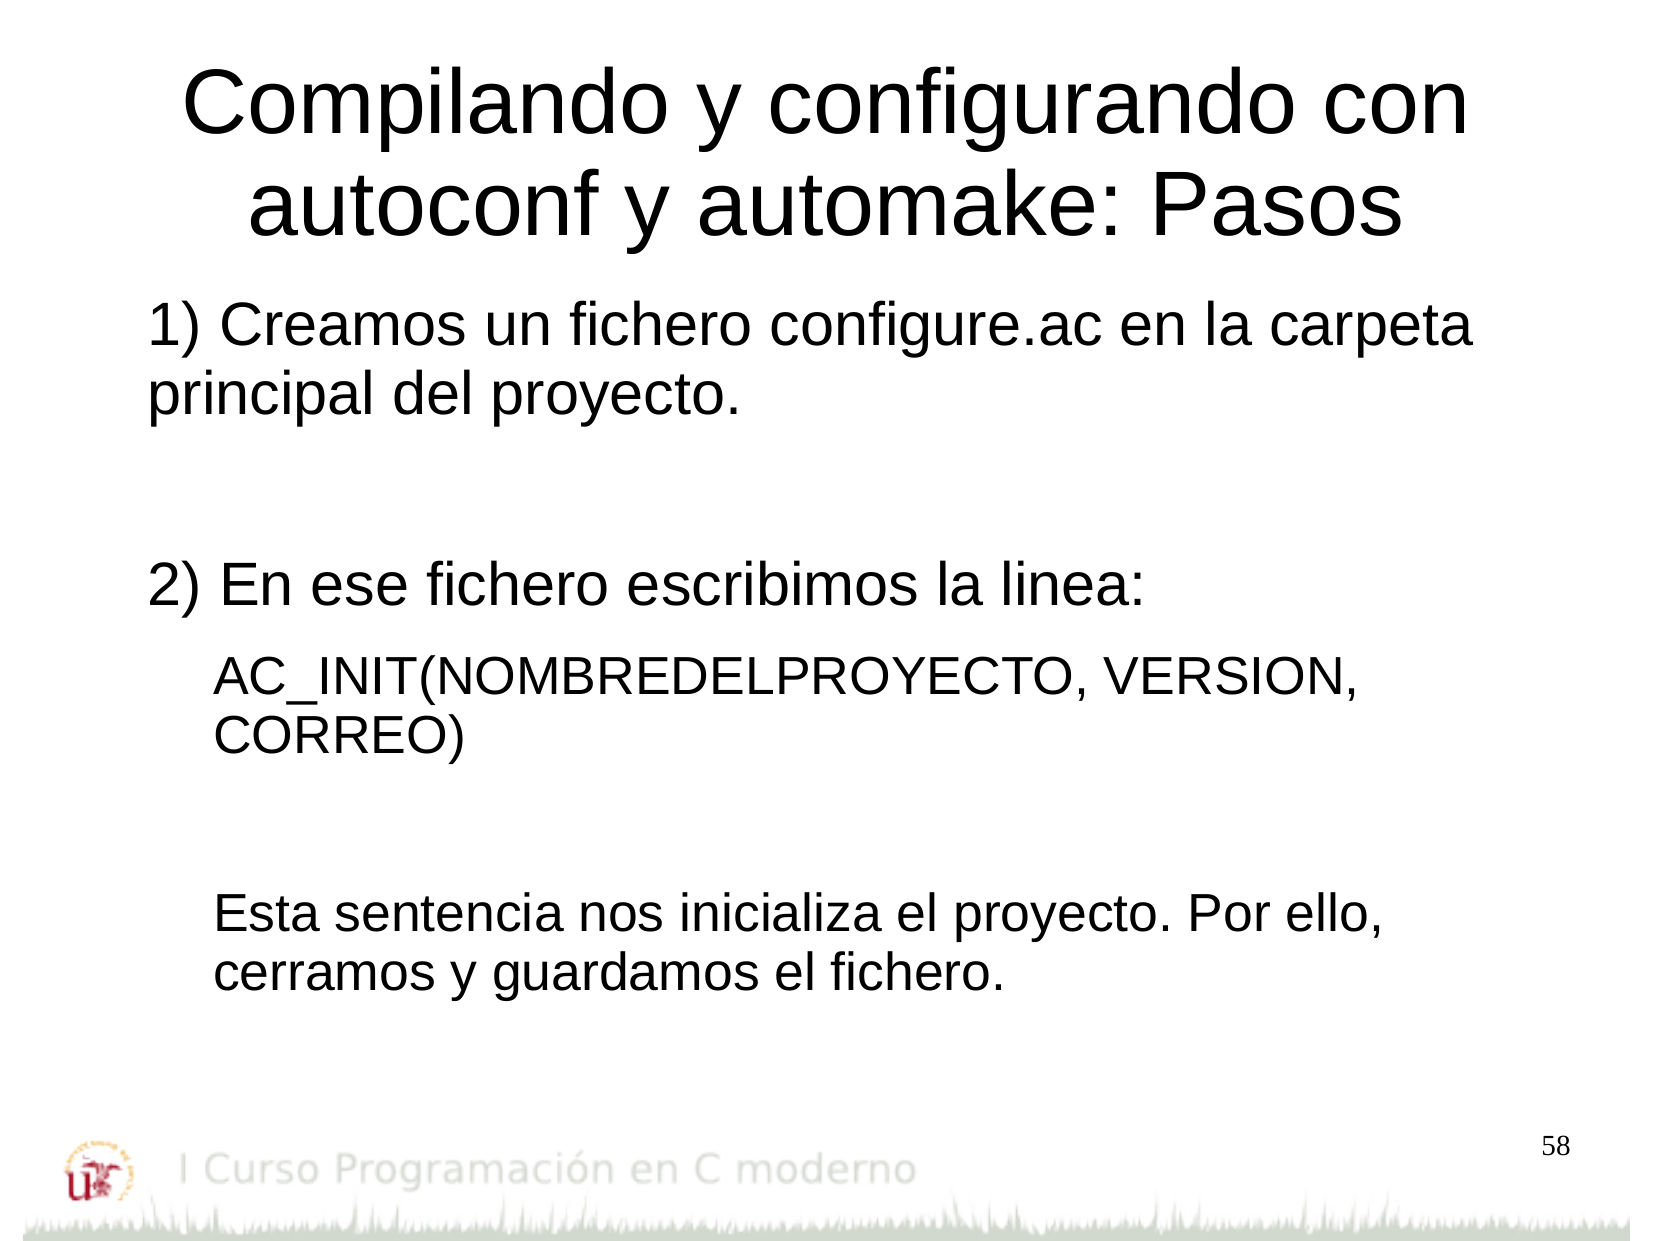

# Compilando y configurando con autoconf y automake: Pasos
1) Creamos un fichero configure.ac en la carpeta principal del proyecto.
2) En ese fichero escribimos la linea:
AC_INIT(NOMBREDELPROYECTO, VERSION, CORREO)
Esta sentencia nos inicializa el proyecto. Por ello, cerramos y guardamos el fichero.
58